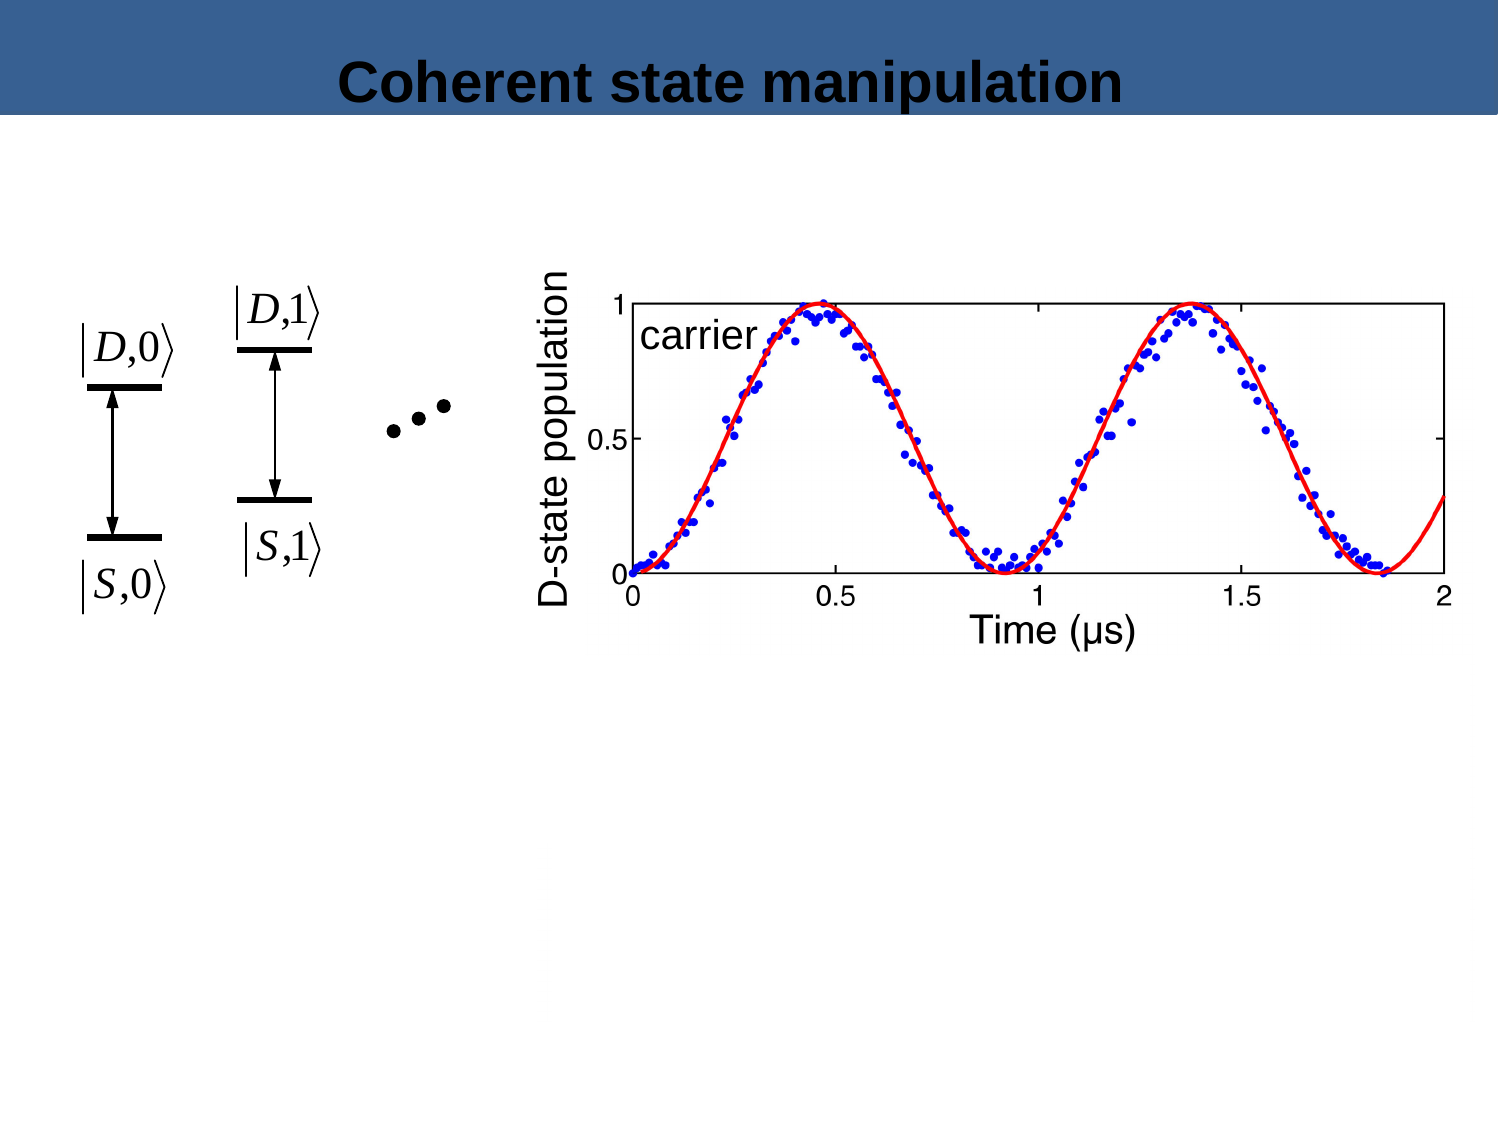

Coherent state manipulation
carrier
D-state population
sideband